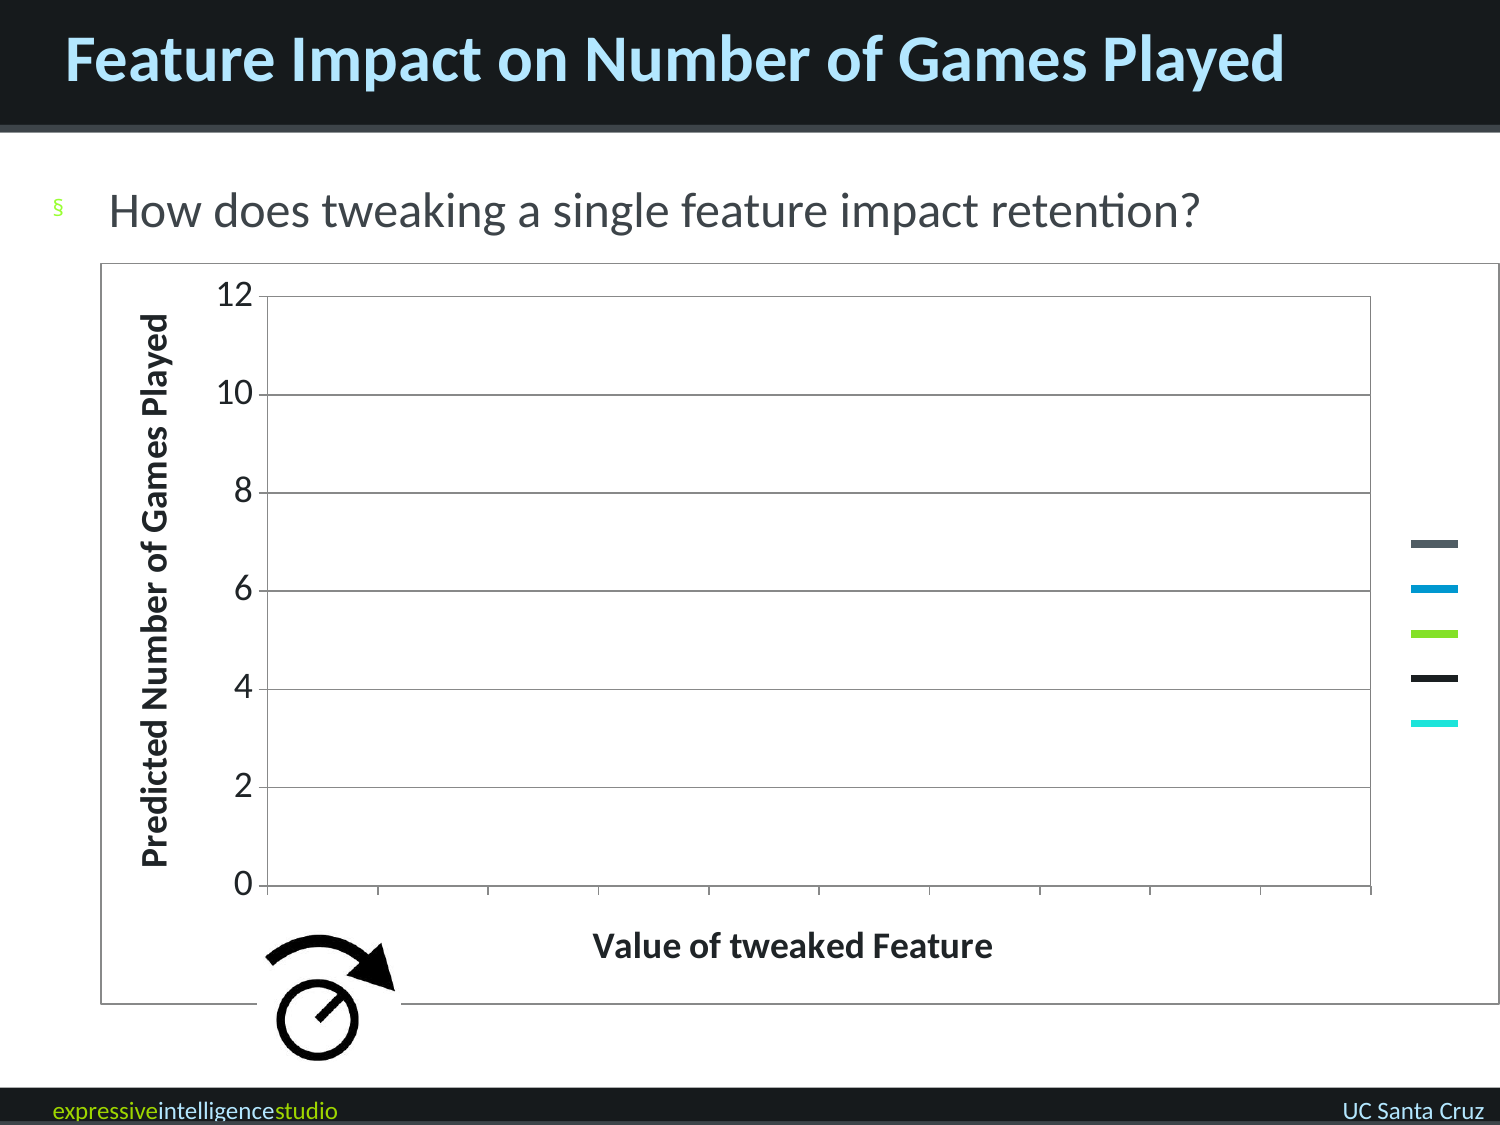

# Feature Impact on Number of Games Played
How does tweaking a single feature impact retention?
### Chart
| Category | | | | | |
|---|---|---|---|---|---|